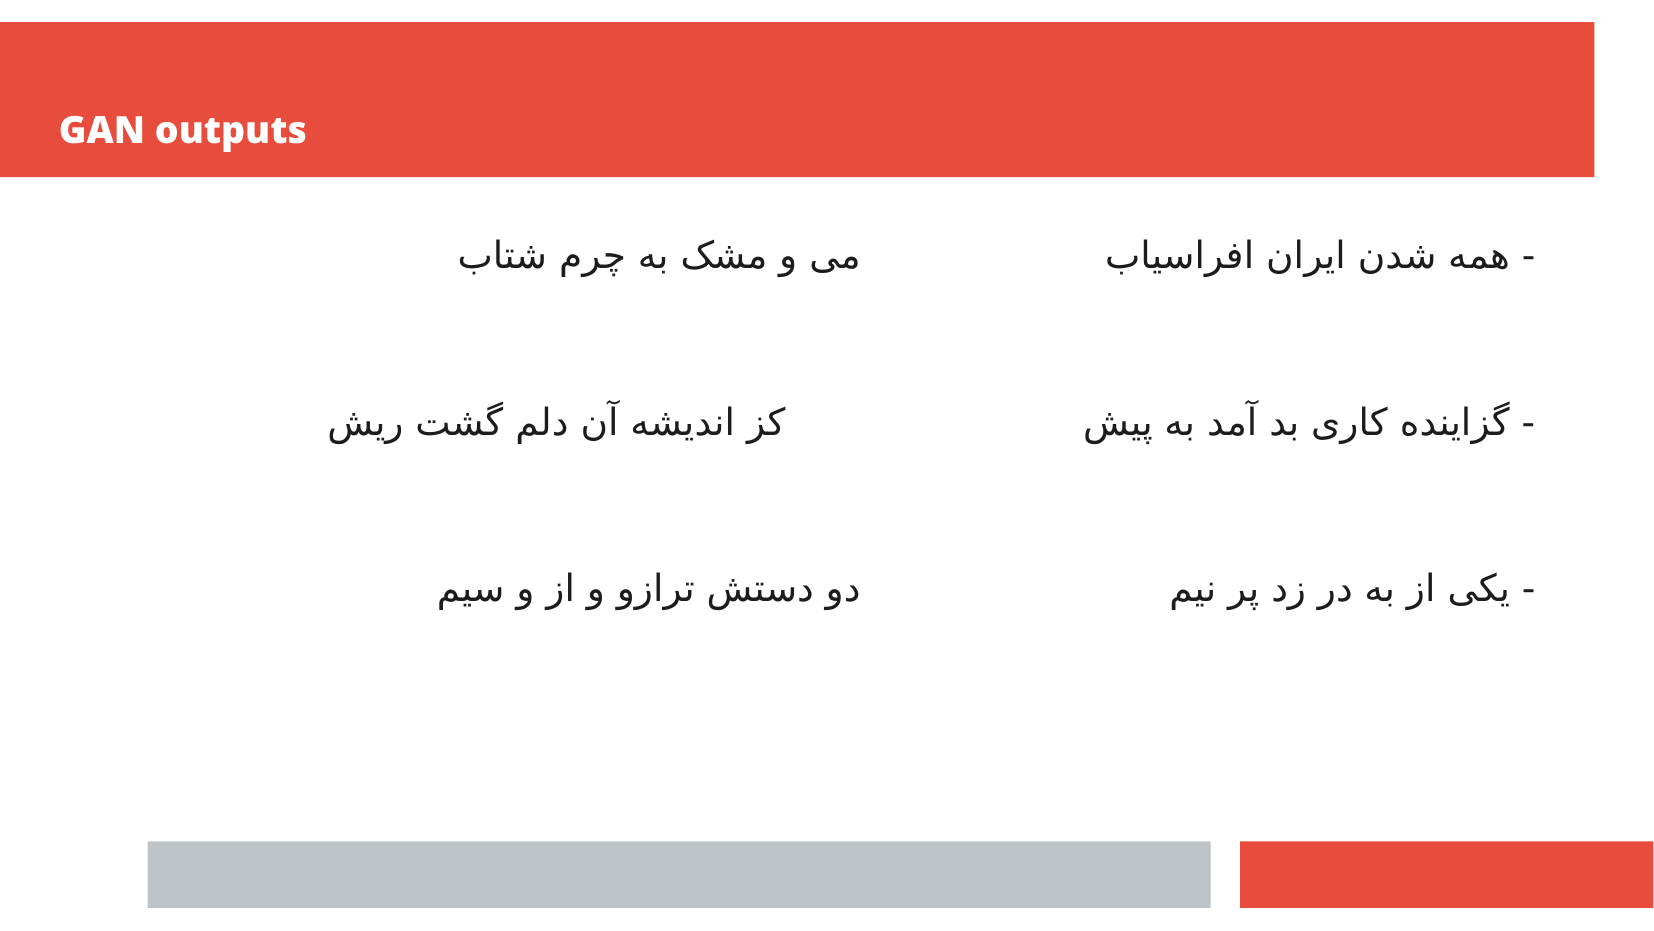

# GAN outputs
- همه شدن ایران افراسیاب					می و مشک به چرم شتاب
- گزاینده کاری بد آمد به پیش					کز اندیشه آن دلم گشت ریش
- یکی از به در زد پر نیم						دو دستش ترازو و از و سیم